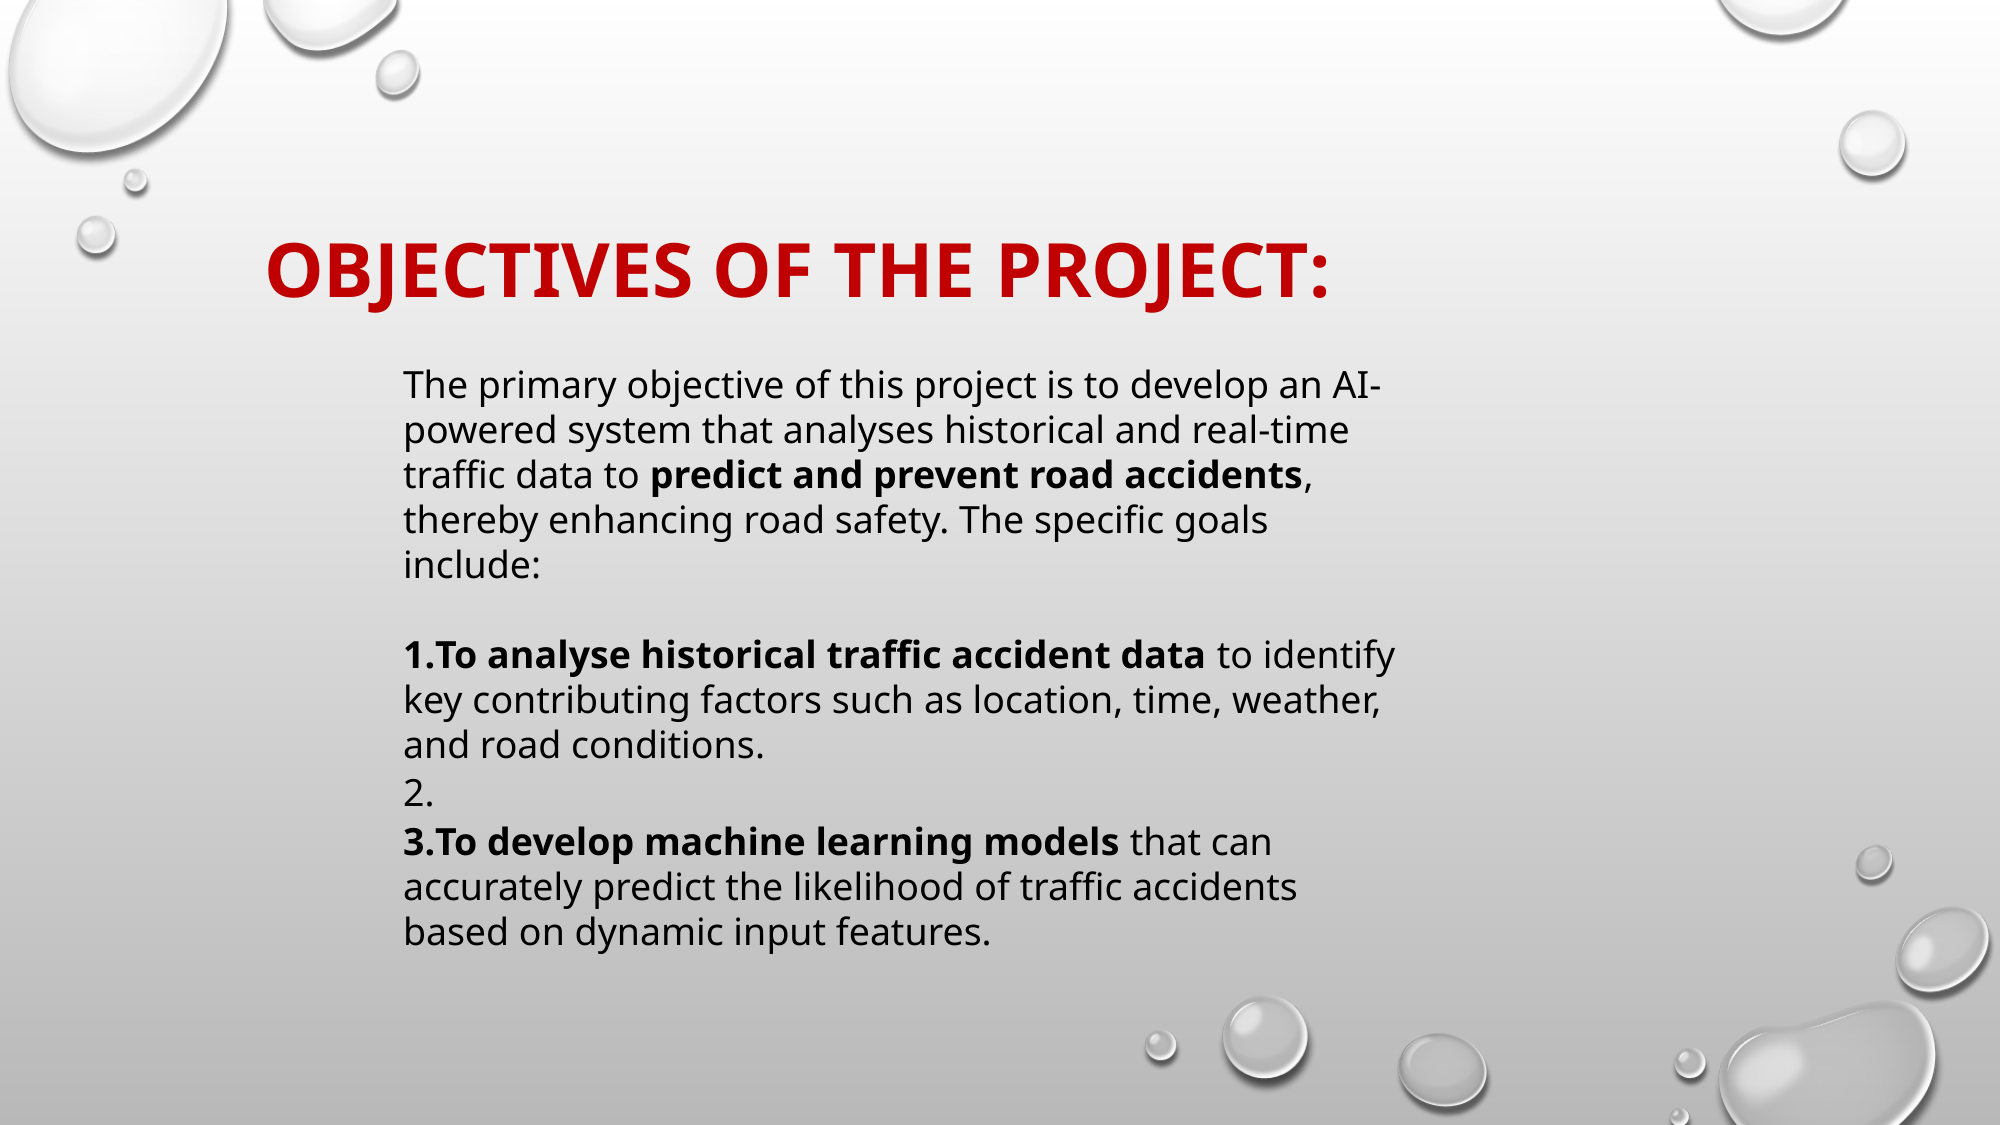

# Objectives of the project:
The primary objective of this project is to develop an AI-powered system that analyses historical and real-time traffic data to predict and prevent road accidents, thereby enhancing road safety. The specific goals include:
To analyse historical traffic accident data to identify key contributing factors such as location, time, weather, and road conditions.
To develop machine learning models that can accurately predict the likelihood of traffic accidents based on dynamic input features.